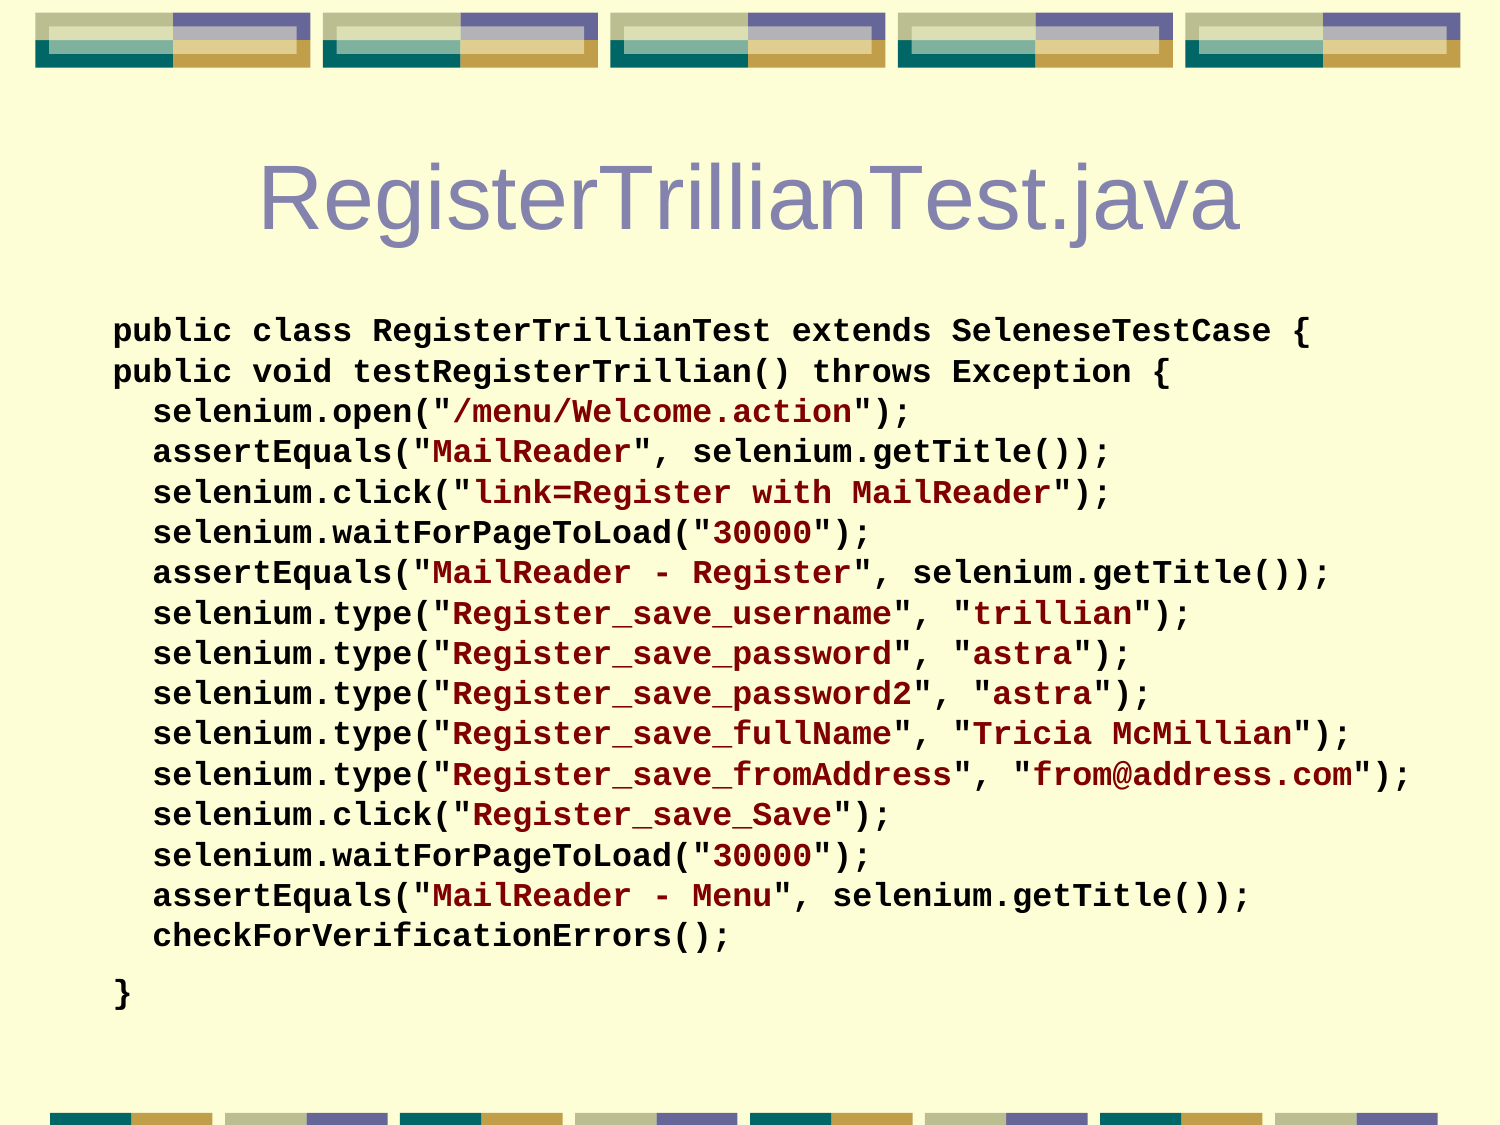

# RegisterTrillianTest.java
public class RegisterTrillianTest extends SeleneseTestCase {
public void testRegisterTrillian() throws Exception {
 selenium.open("/menu/Welcome.action");
 assertEquals("MailReader", selenium.getTitle());
 selenium.click("link=Register with MailReader");
 selenium.waitForPageToLoad("30000");
 assertEquals("MailReader - Register", selenium.getTitle());
 selenium.type("Register_save_username", "trillian");
 selenium.type("Register_save_password", "astra");
 selenium.type("Register_save_password2", "astra");
 selenium.type("Register_save_fullName", "Tricia McMillian");
 selenium.type("Register_save_fromAddress", "from@address.com");
 selenium.click("Register_save_Save");
 selenium.waitForPageToLoad("30000");
 assertEquals("MailReader - Menu", selenium.getTitle());
 checkForVerificationErrors();
}